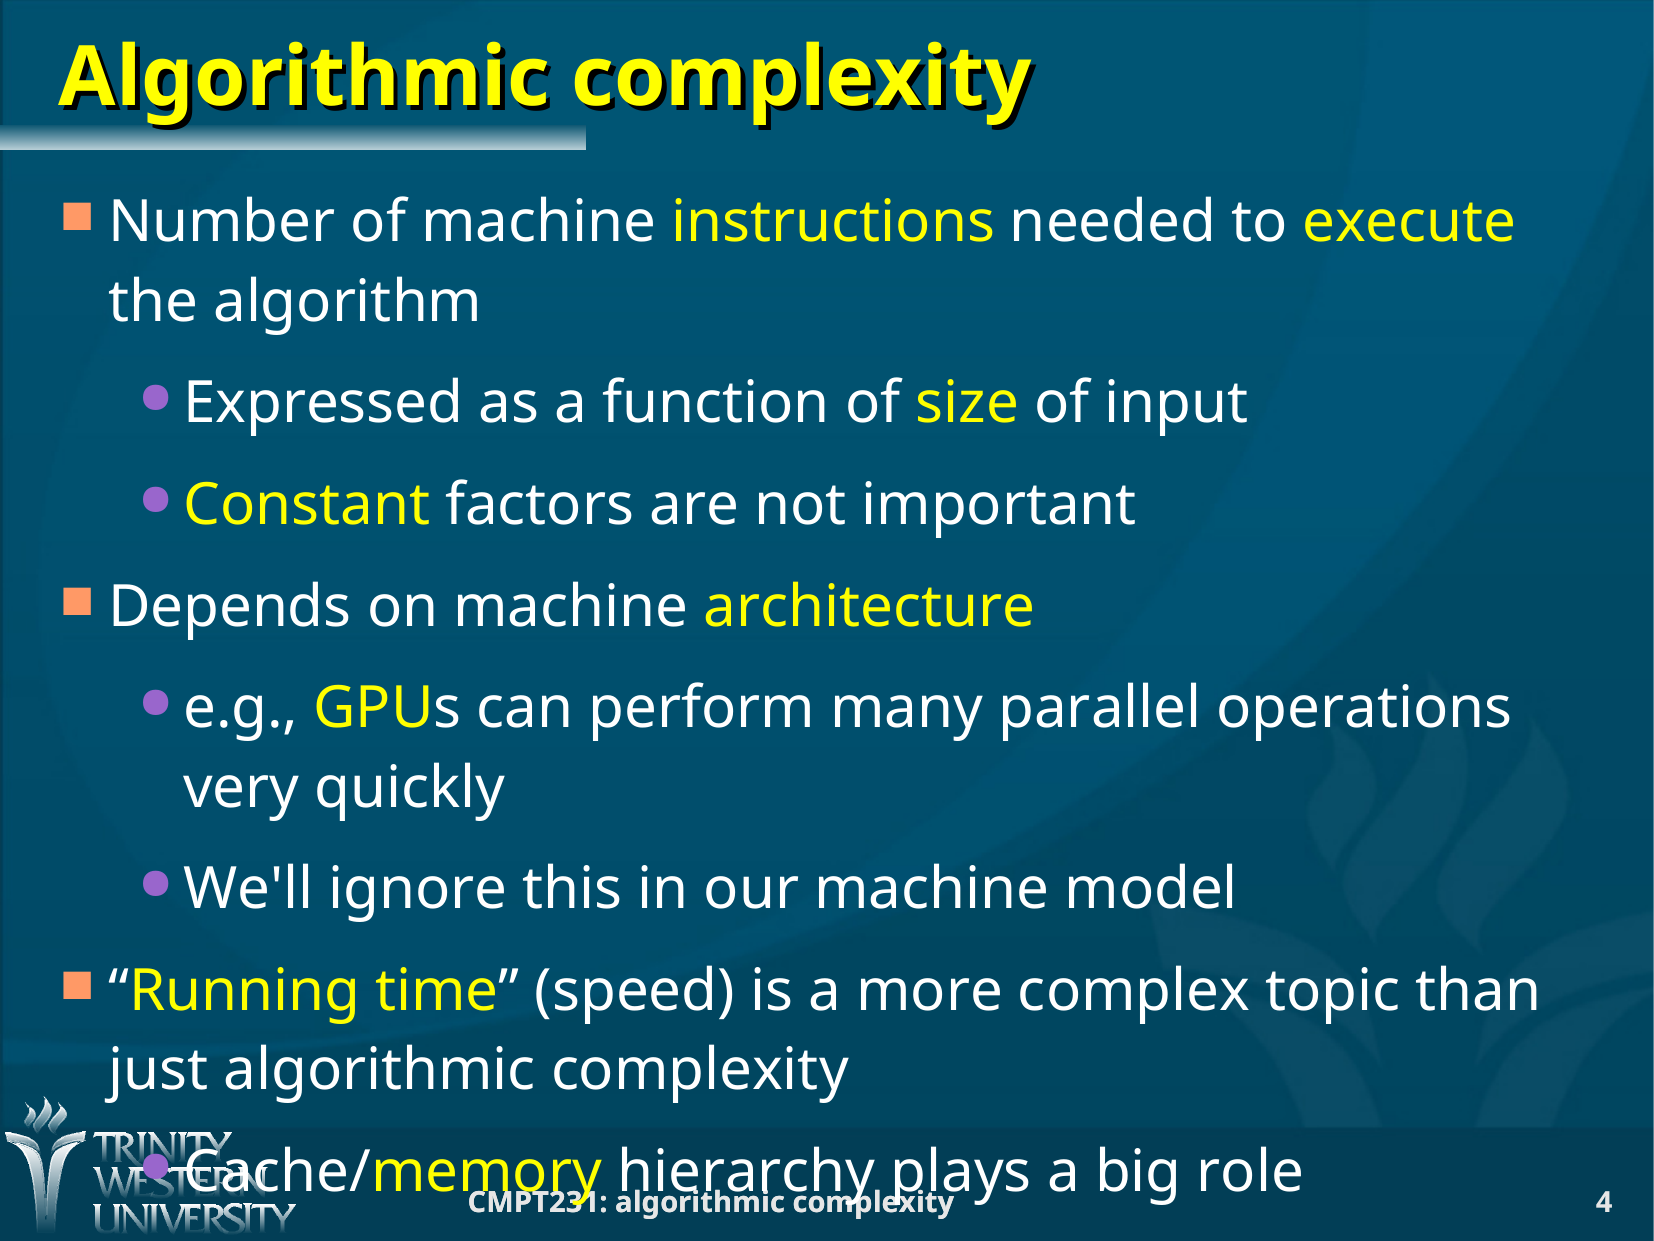

# Algorithmic complexity
Number of machine instructions needed to execute the algorithm
Expressed as a function of size of input
Constant factors are not important
Depends on machine architecture
e.g., GPUs can perform many parallel operations very quickly
We'll ignore this in our machine model
“Running time” (speed) is a more complex topic than just algorithmic complexity
Cache/memory hierarchy plays a big role
CMPT231: algorithmic complexity
4